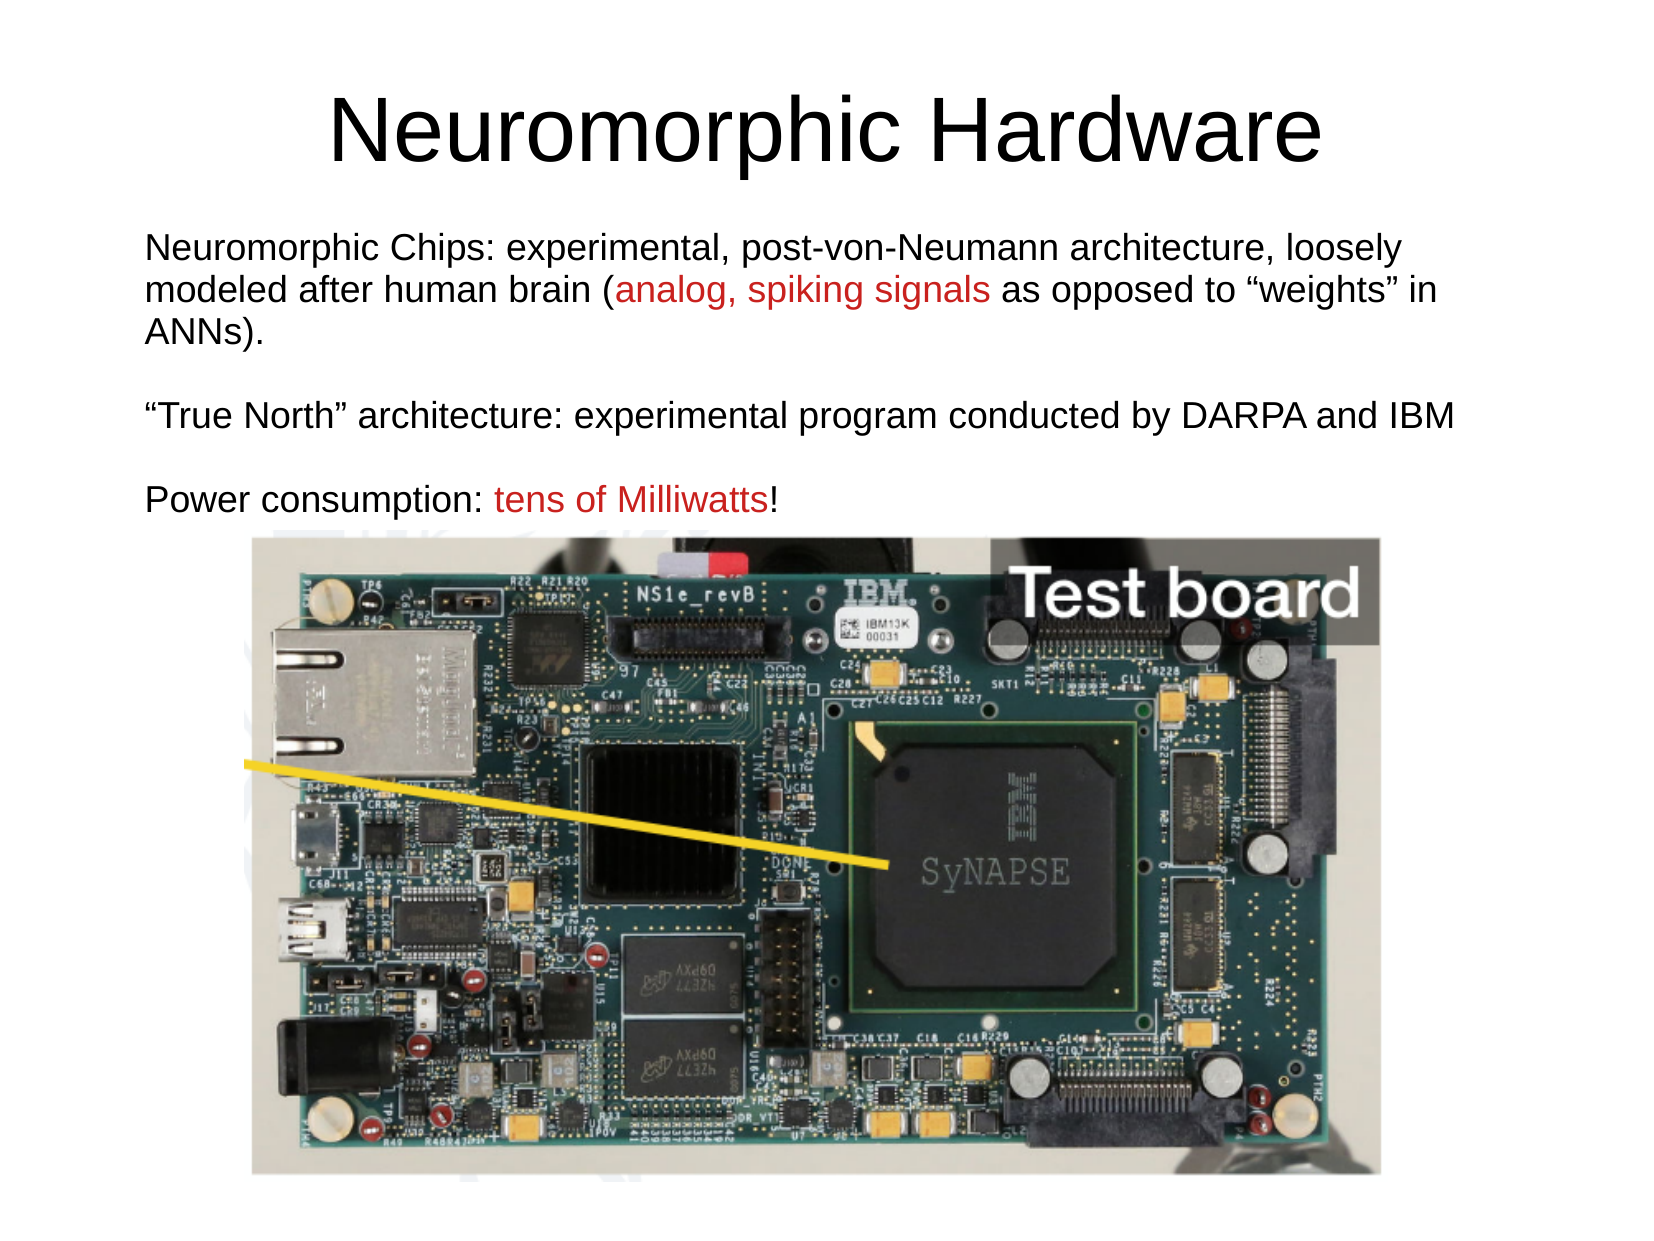

# Neuromorphic Hardware
Neuromorphic Chips: experimental, post-von-Neumann architecture, loosely modeled after human brain (analog, spiking signals as opposed to “weights” in ANNs).
“True North” architecture: experimental program conducted by DARPA and IBM
Power consumption: tens of Milliwatts!